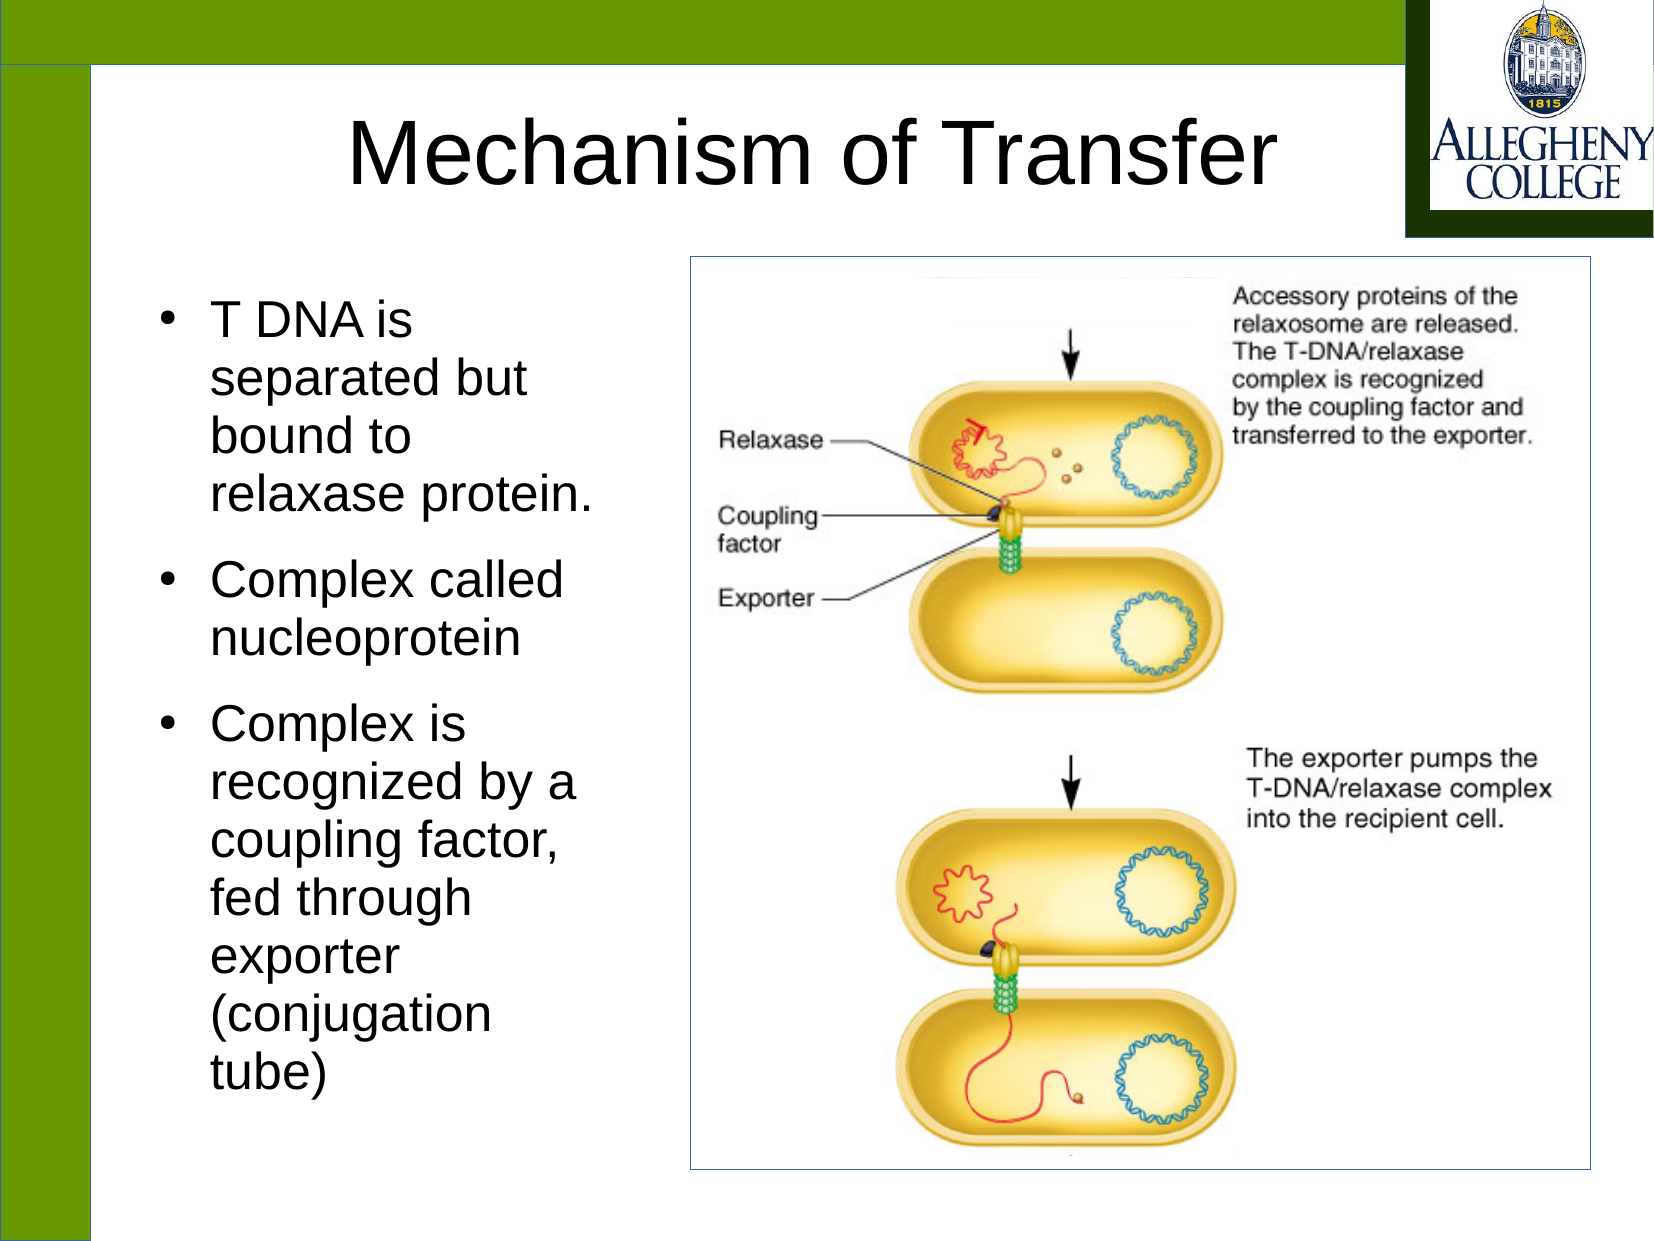

# Mechanism of Transfer
T DNA is separated but bound to relaxase protein.
Complex called nucleoprotein
Complex is recognized by a coupling factor, fed through exporter (conjugation tube)